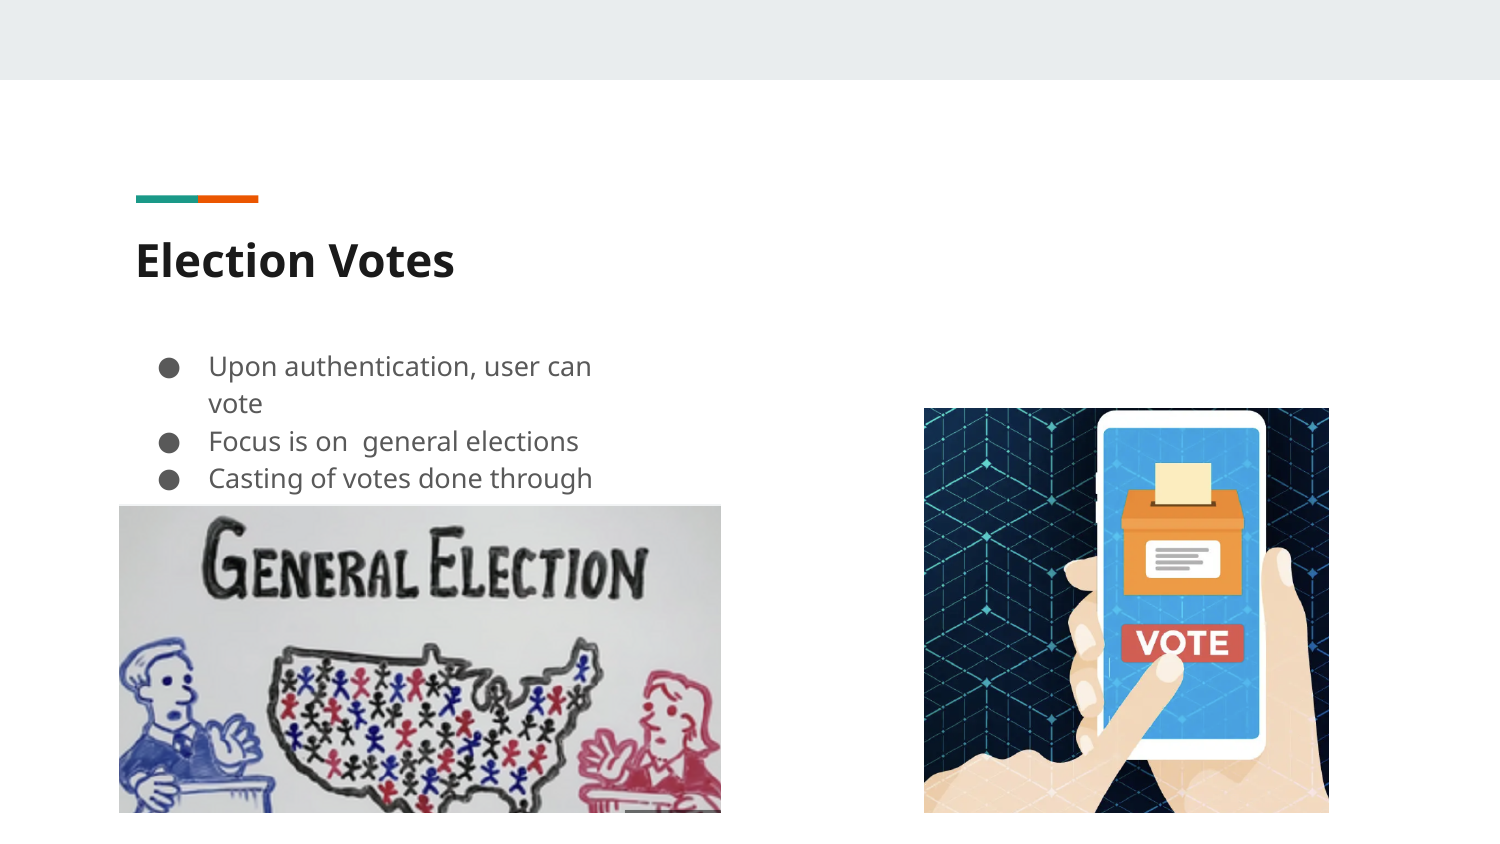

# Election Votes
Upon authentication, user can vote
Focus is on general elections
Casting of votes done through phones